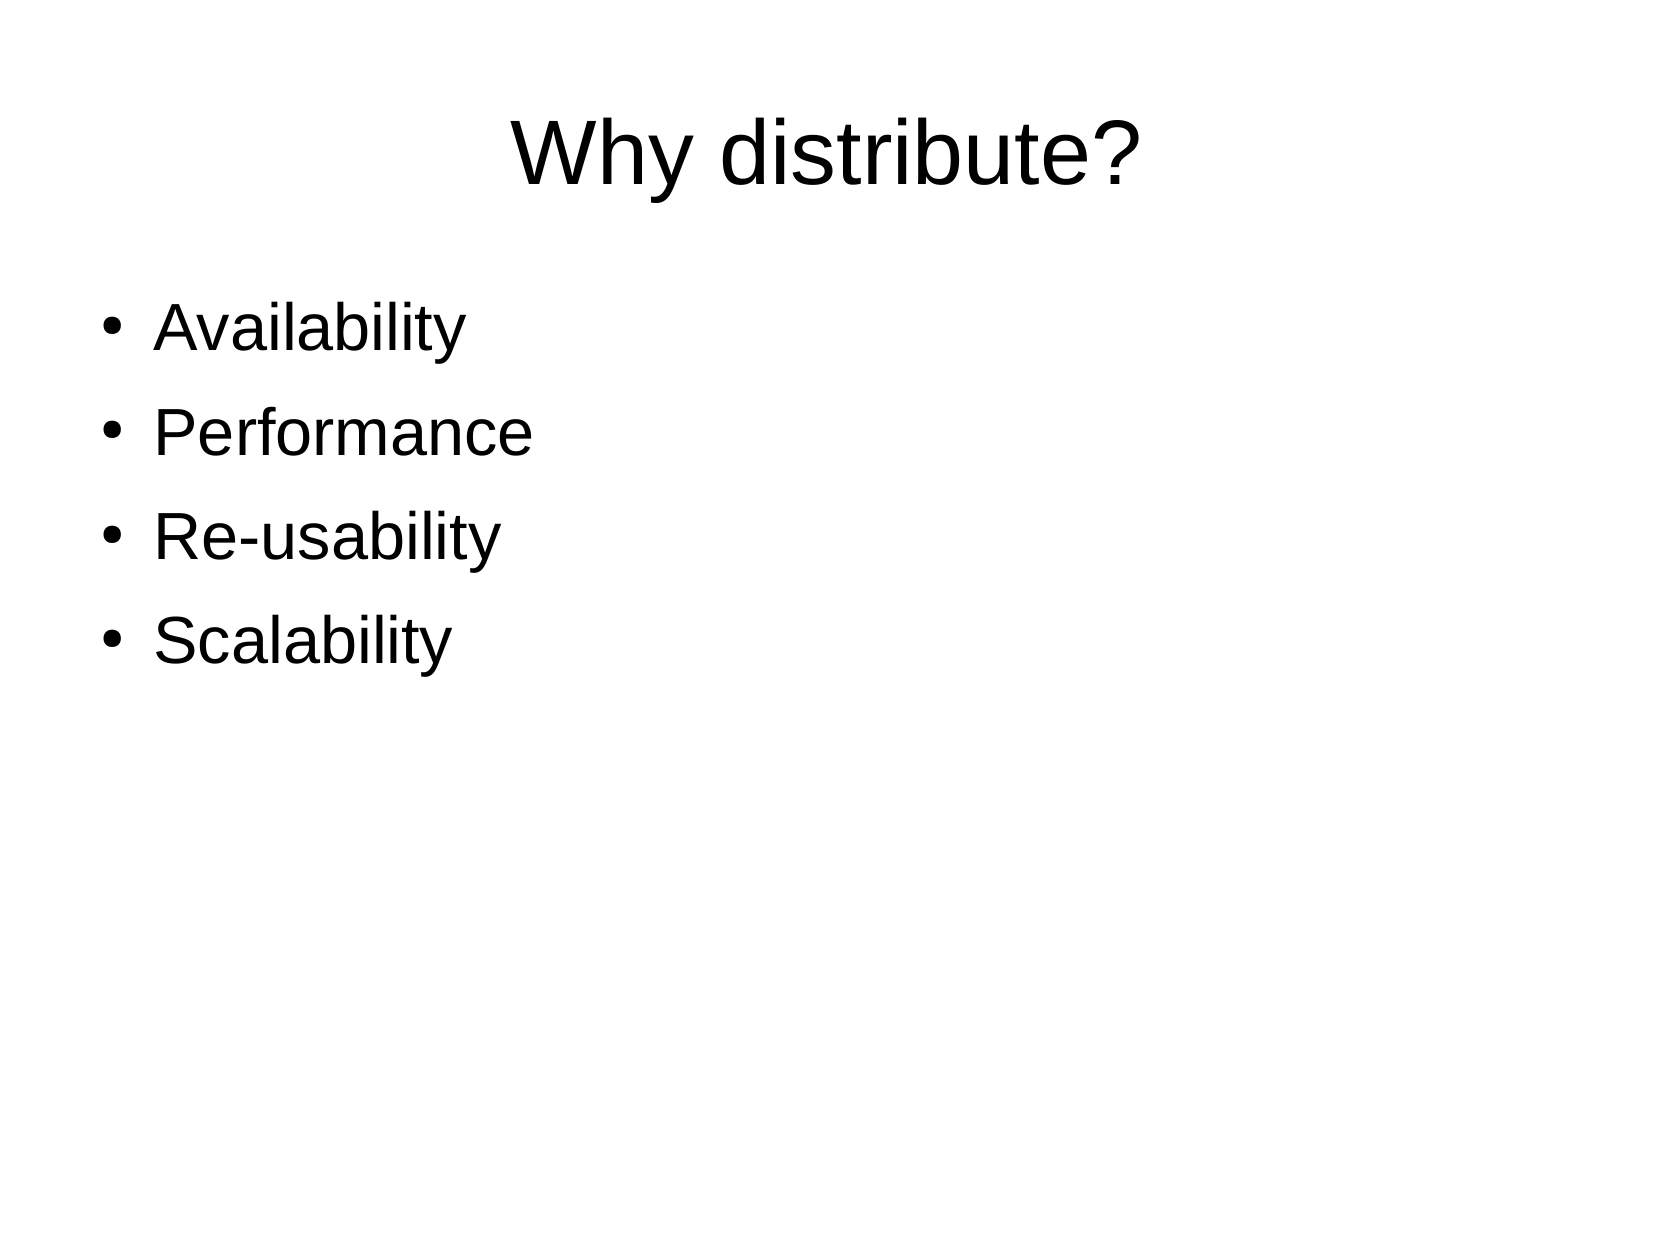

# Why distribute?
Availability
Performance
Re-usability
Scalability